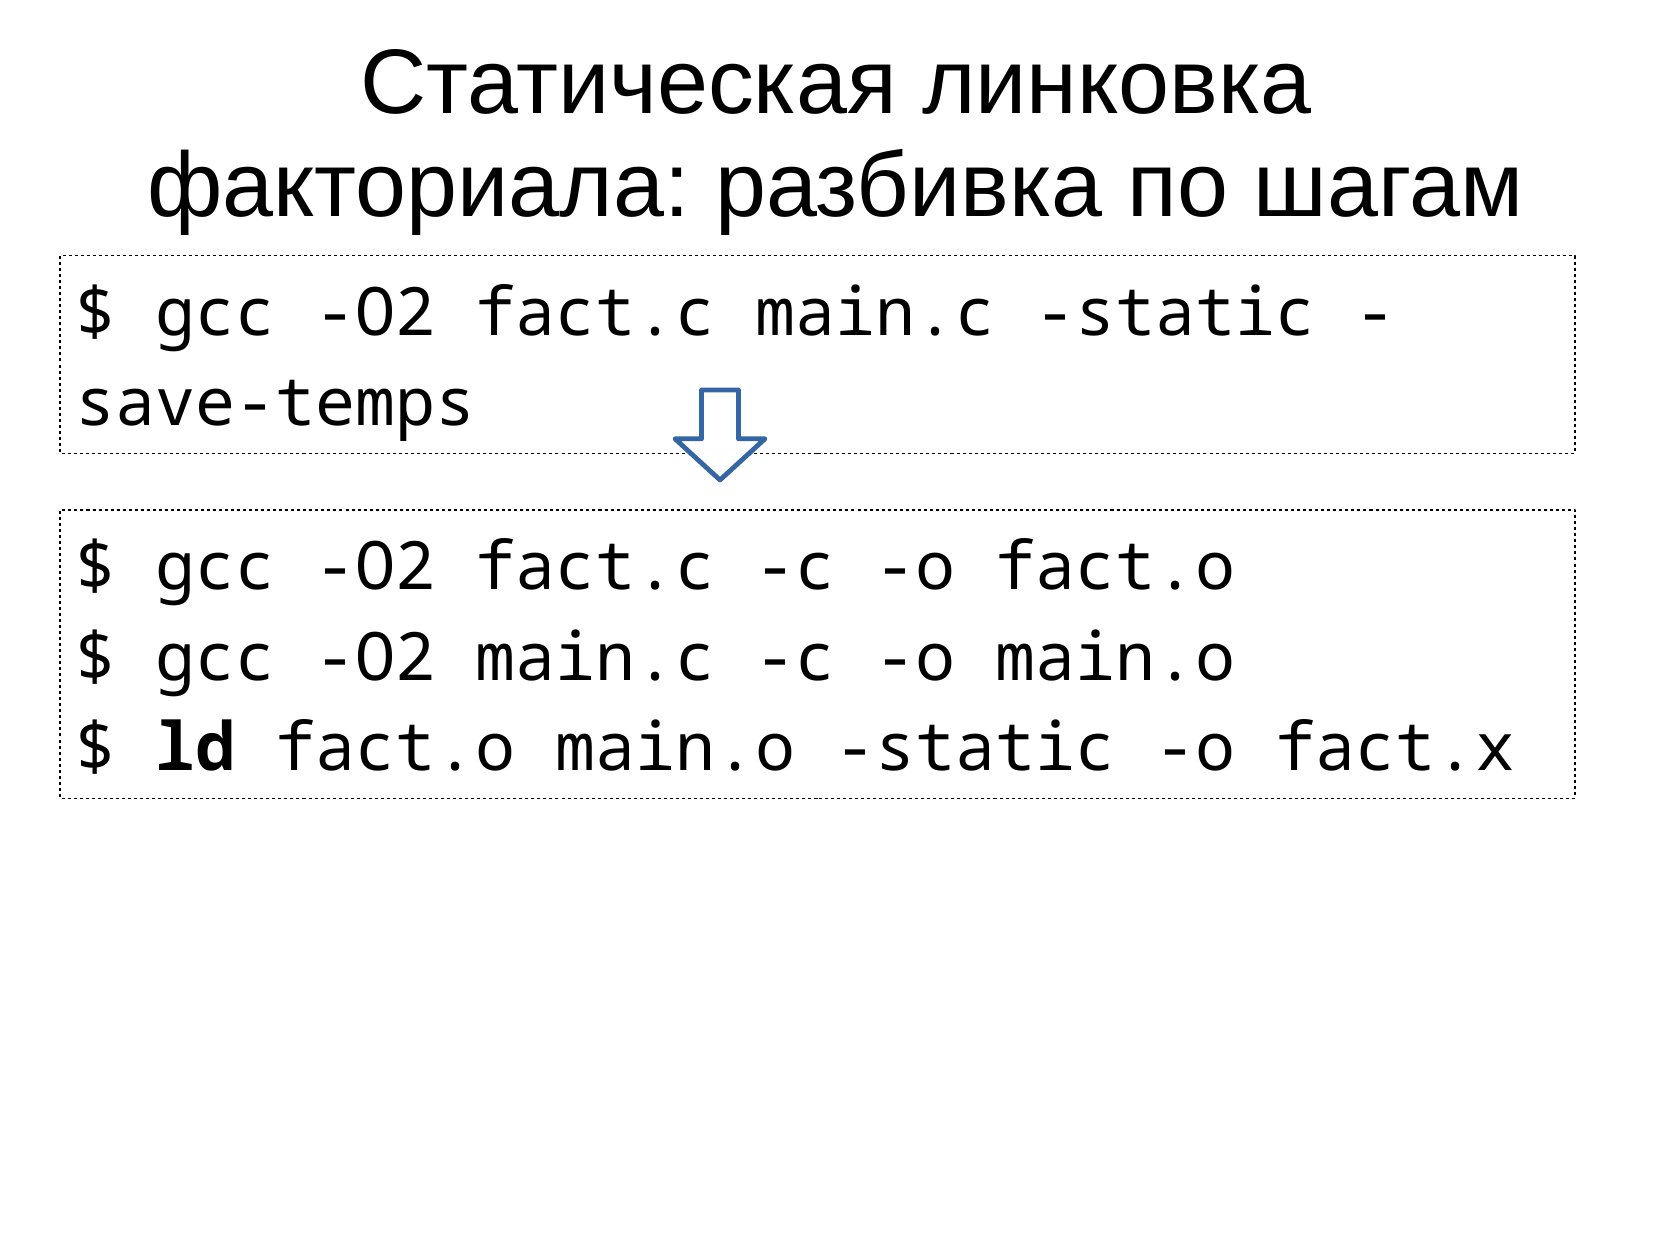

# Статическая линковка факториала: разбивка по шагам
$ gcc -O2 fact.c main.c -static -save-temps
$ gcc -O2 fact.c -c -o fact.o
$ gcc -O2 main.c -c -o main.o
$ ld fact.o main.o -static -o fact.x